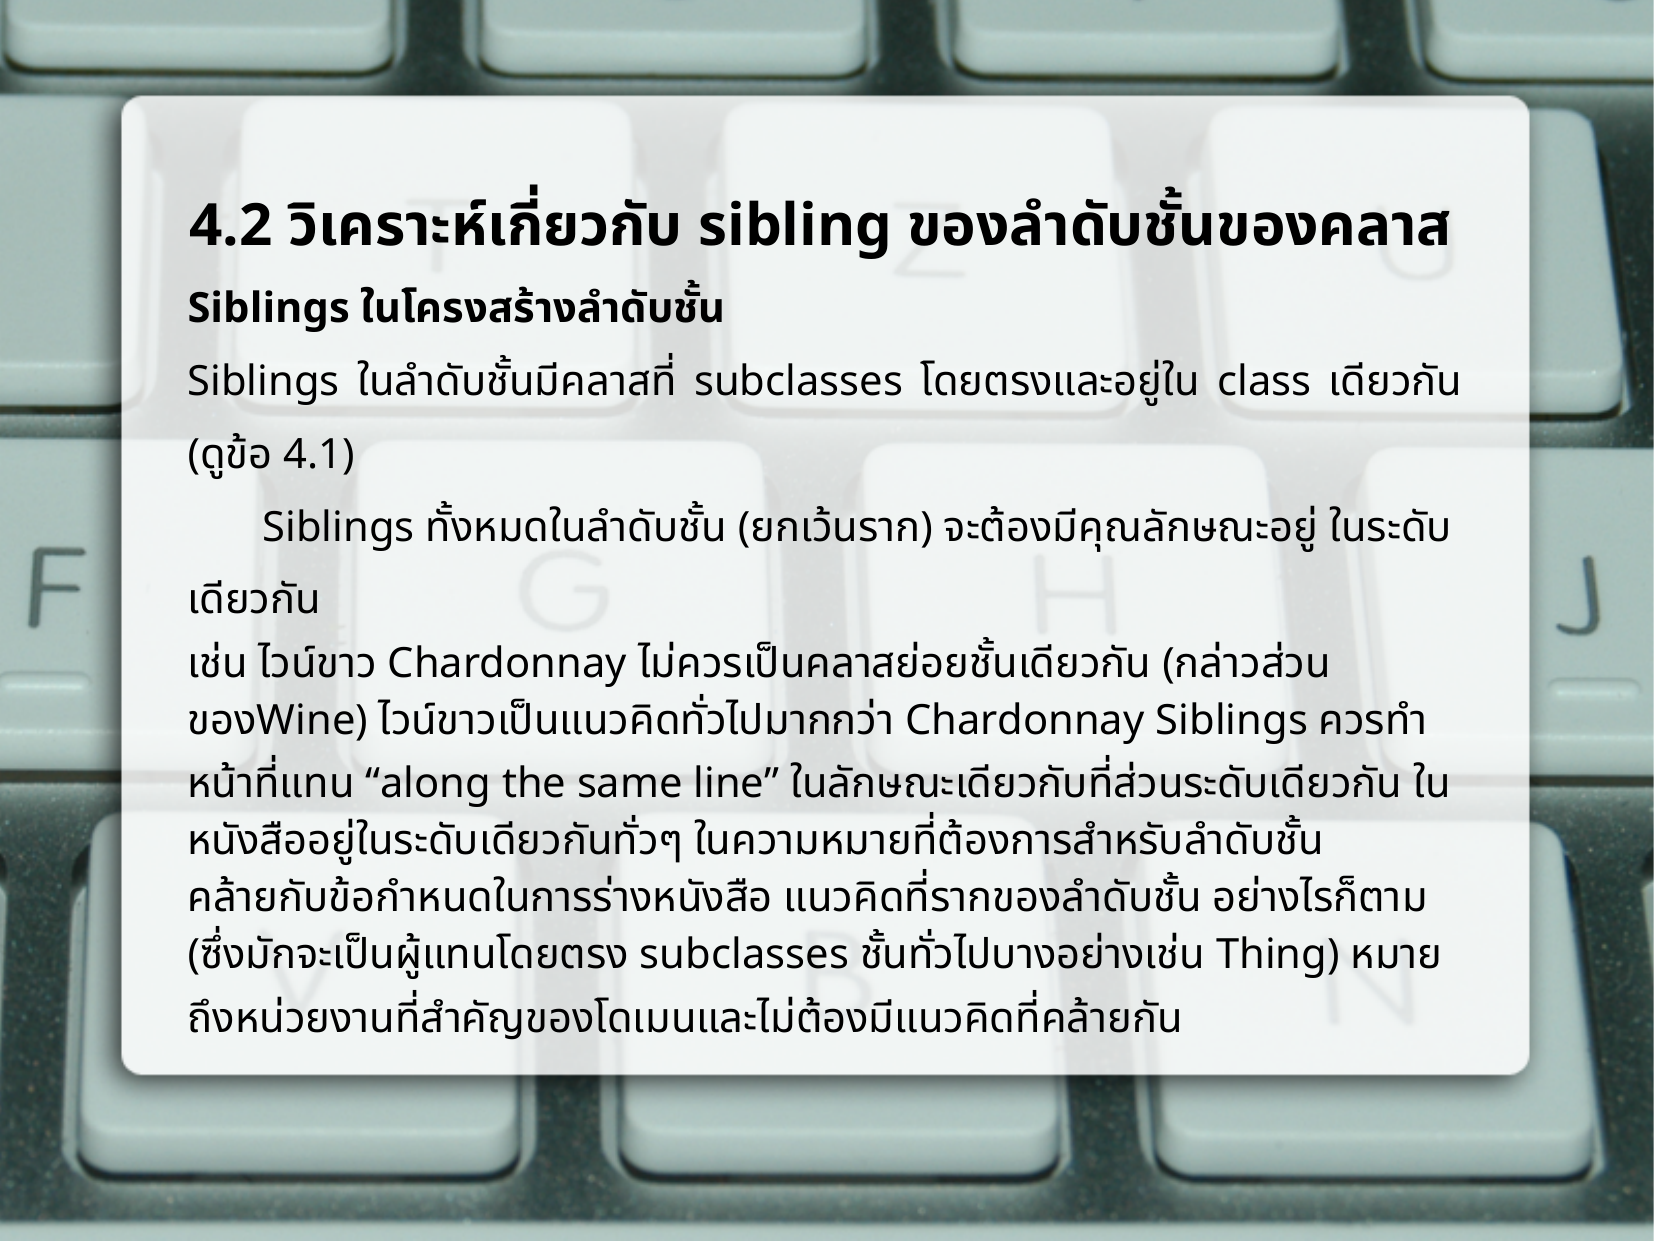

# 4.2 วิเคราะห์เกี่ยวกับ sibling ของลำดับชั้นของคลาส
Siblings ในโครงสร้างลำดับชั้น
Siblings ในลำดับชั้นมีคลาสที่ subclasses โดยตรงและอยู่ใน class เดียวกัน (ดูข้อ 4.1)
	Siblings ทั้งหมดในลำดับชั้น (ยกเว้นราก) จะต้องมีคุณลักษณะอยู่ ในระดับเดียวกัน
เช่น ไวน์ขาว Chardonnay ไม่ควรเป็นคลาสย่อยชั้นเดียวกัน (กล่าวส่วนของWine) ไวน์ขาวเป็นแนวคิดทั่วไปมากกว่า Chardonnay Siblings ควรทำหน้าที่แทน “along the same line” ในลักษณะเดียวกับที่ส่วนระดับเดียวกัน ในหนังสืออยู่ในระดับเดียวกันทั่วๆ ในความหมายที่ต้องการสำหรับลำดับชั้น
คล้ายกับข้อกำหนดในการร่างหนังสือ แนวคิดที่รากของลำดับชั้น อย่างไรก็ตาม (ซึ่งมักจะเป็นผู้แทนโดยตรง subclasses ชั้นทั่วไปบางอย่างเช่น Thing) หมายถึงหน่วยงานที่สำคัญของโดเมนและไม่ต้องมีแนวคิดที่คล้ายกัน